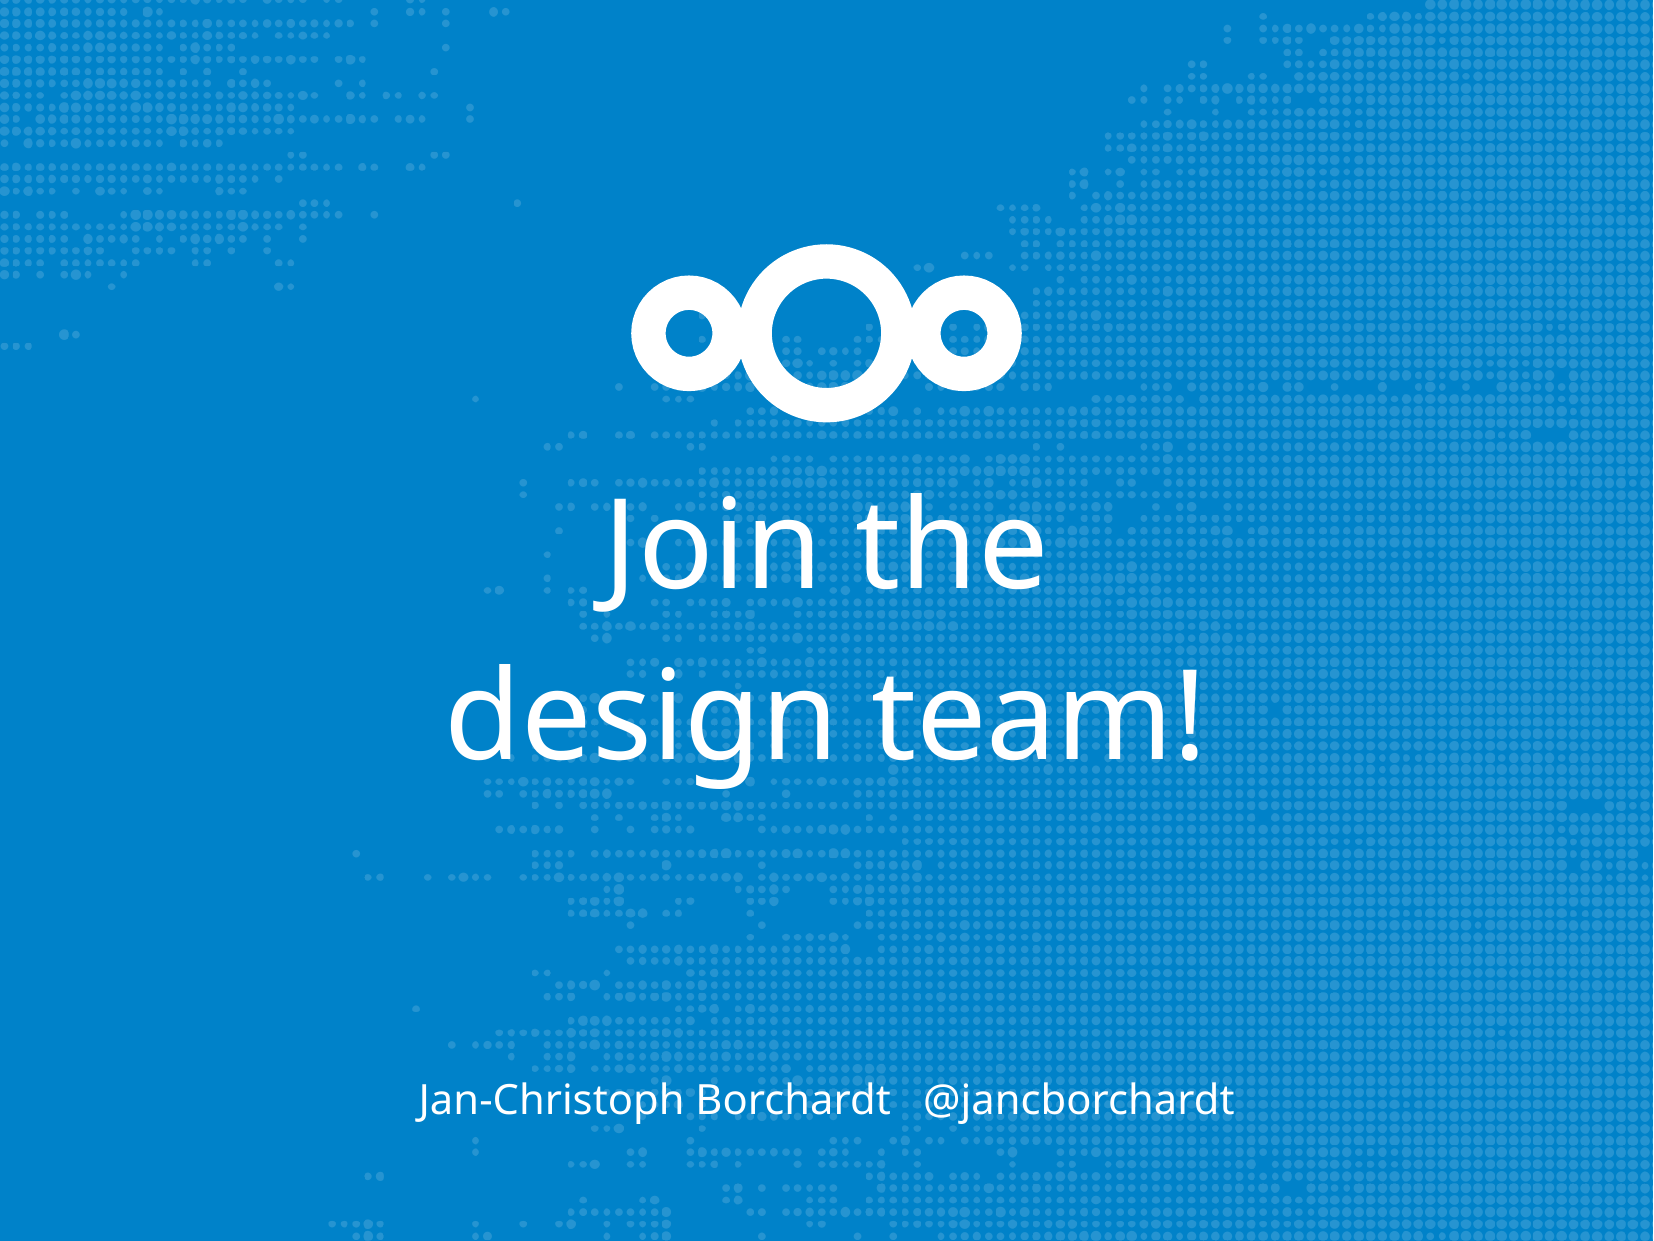

# Join the design team!
Jan-Christoph Borchardt @jancborchardt